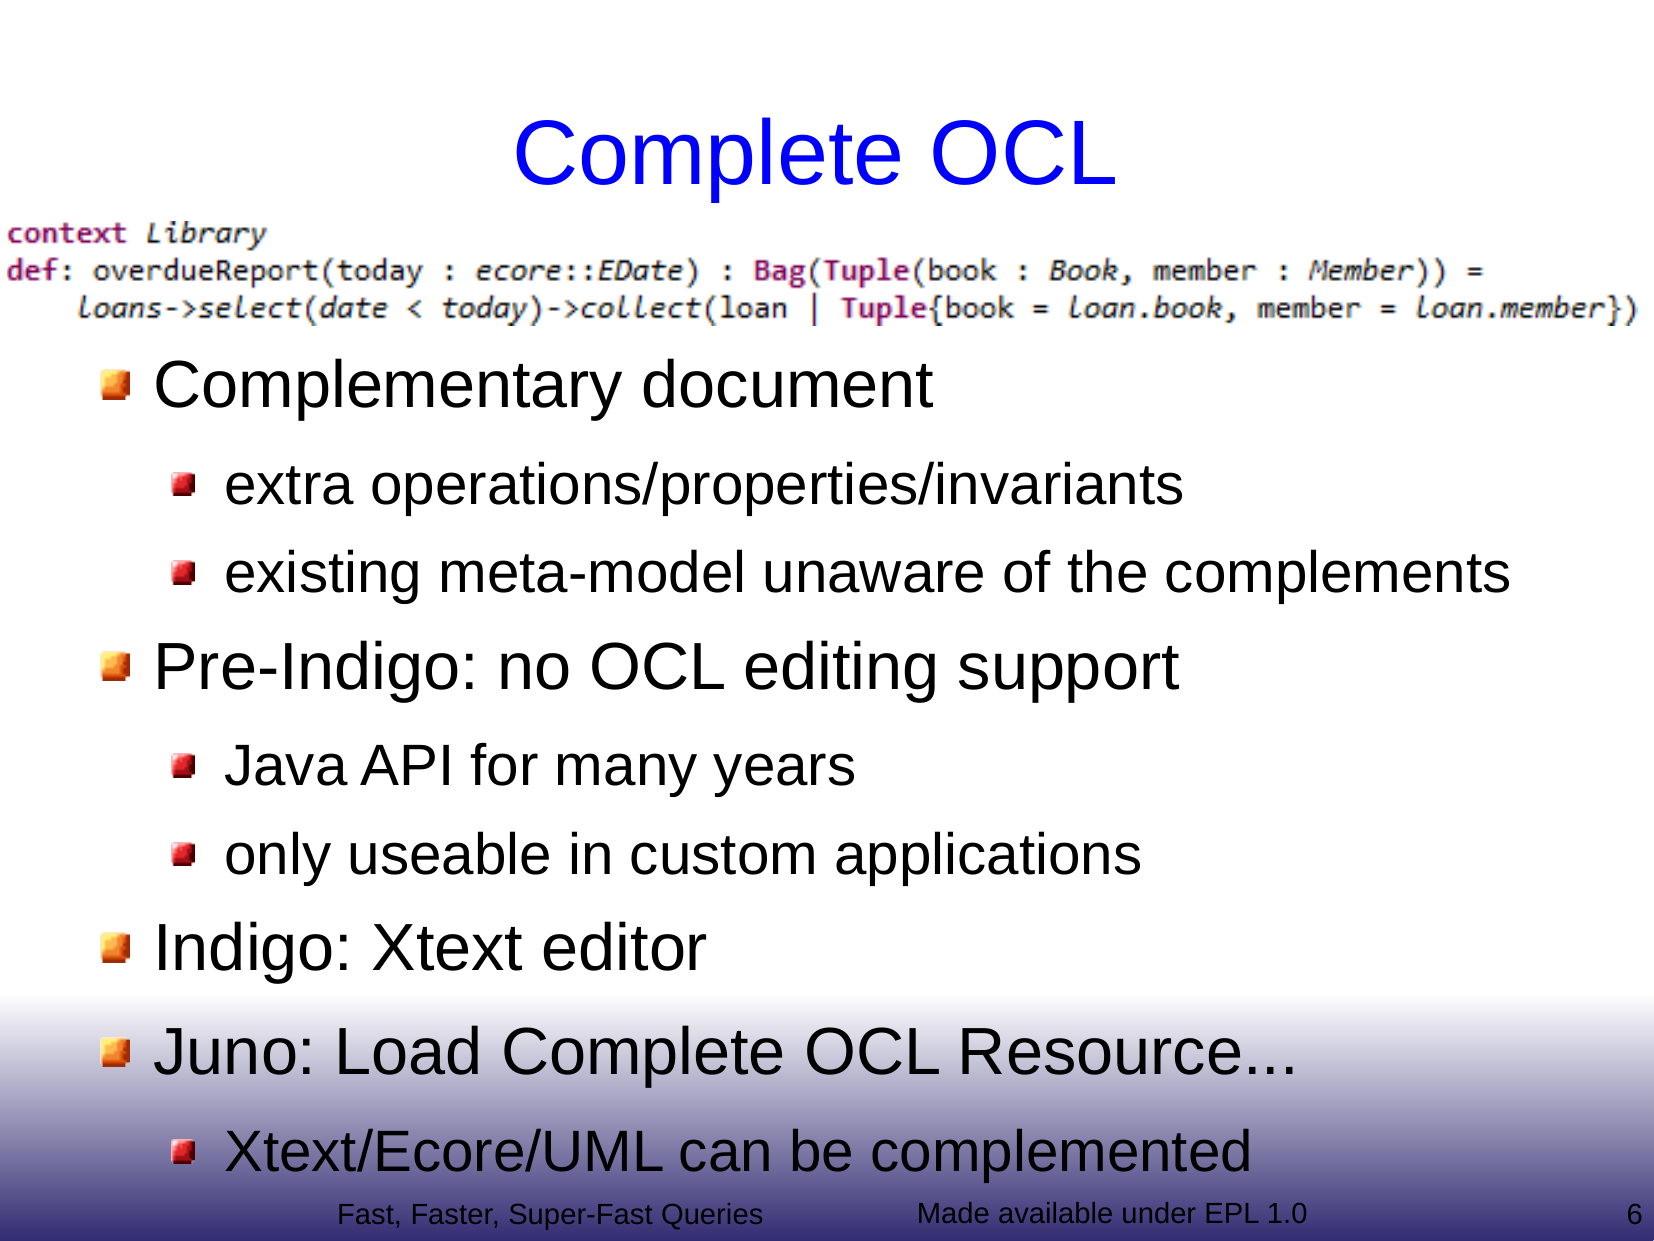

# Complete OCL
Complementary document
extra operations/properties/invariants
existing meta-model unaware of the complements
Pre-Indigo: no OCL editing support
Java API for many years
only useable in custom applications
Indigo: Xtext editor
Juno: Load Complete OCL Resource...
Xtext/Ecore/UML can be complemented
Fast, Faster, Super-Fast Queries
6